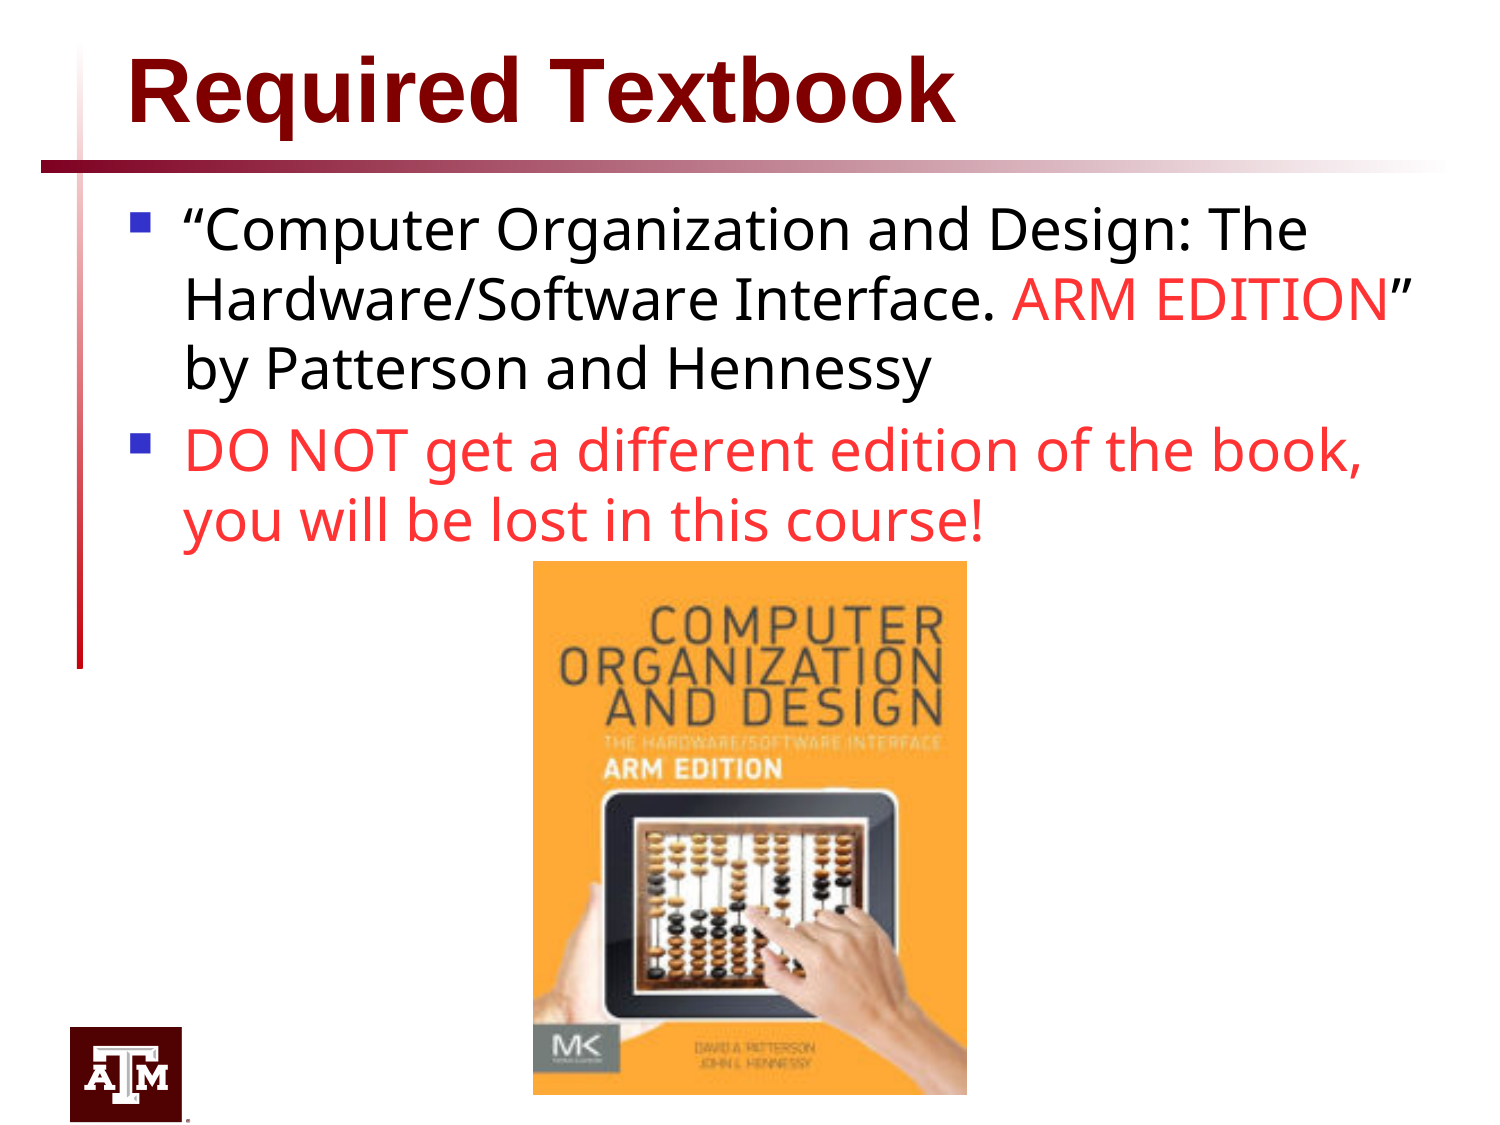

# Required Textbook
“Computer Organization and Design: The Hardware/Software Interface. ARM EDITION” by Patterson and Hennessy
DO NOT get a different edition of the book, you will be lost in this course!